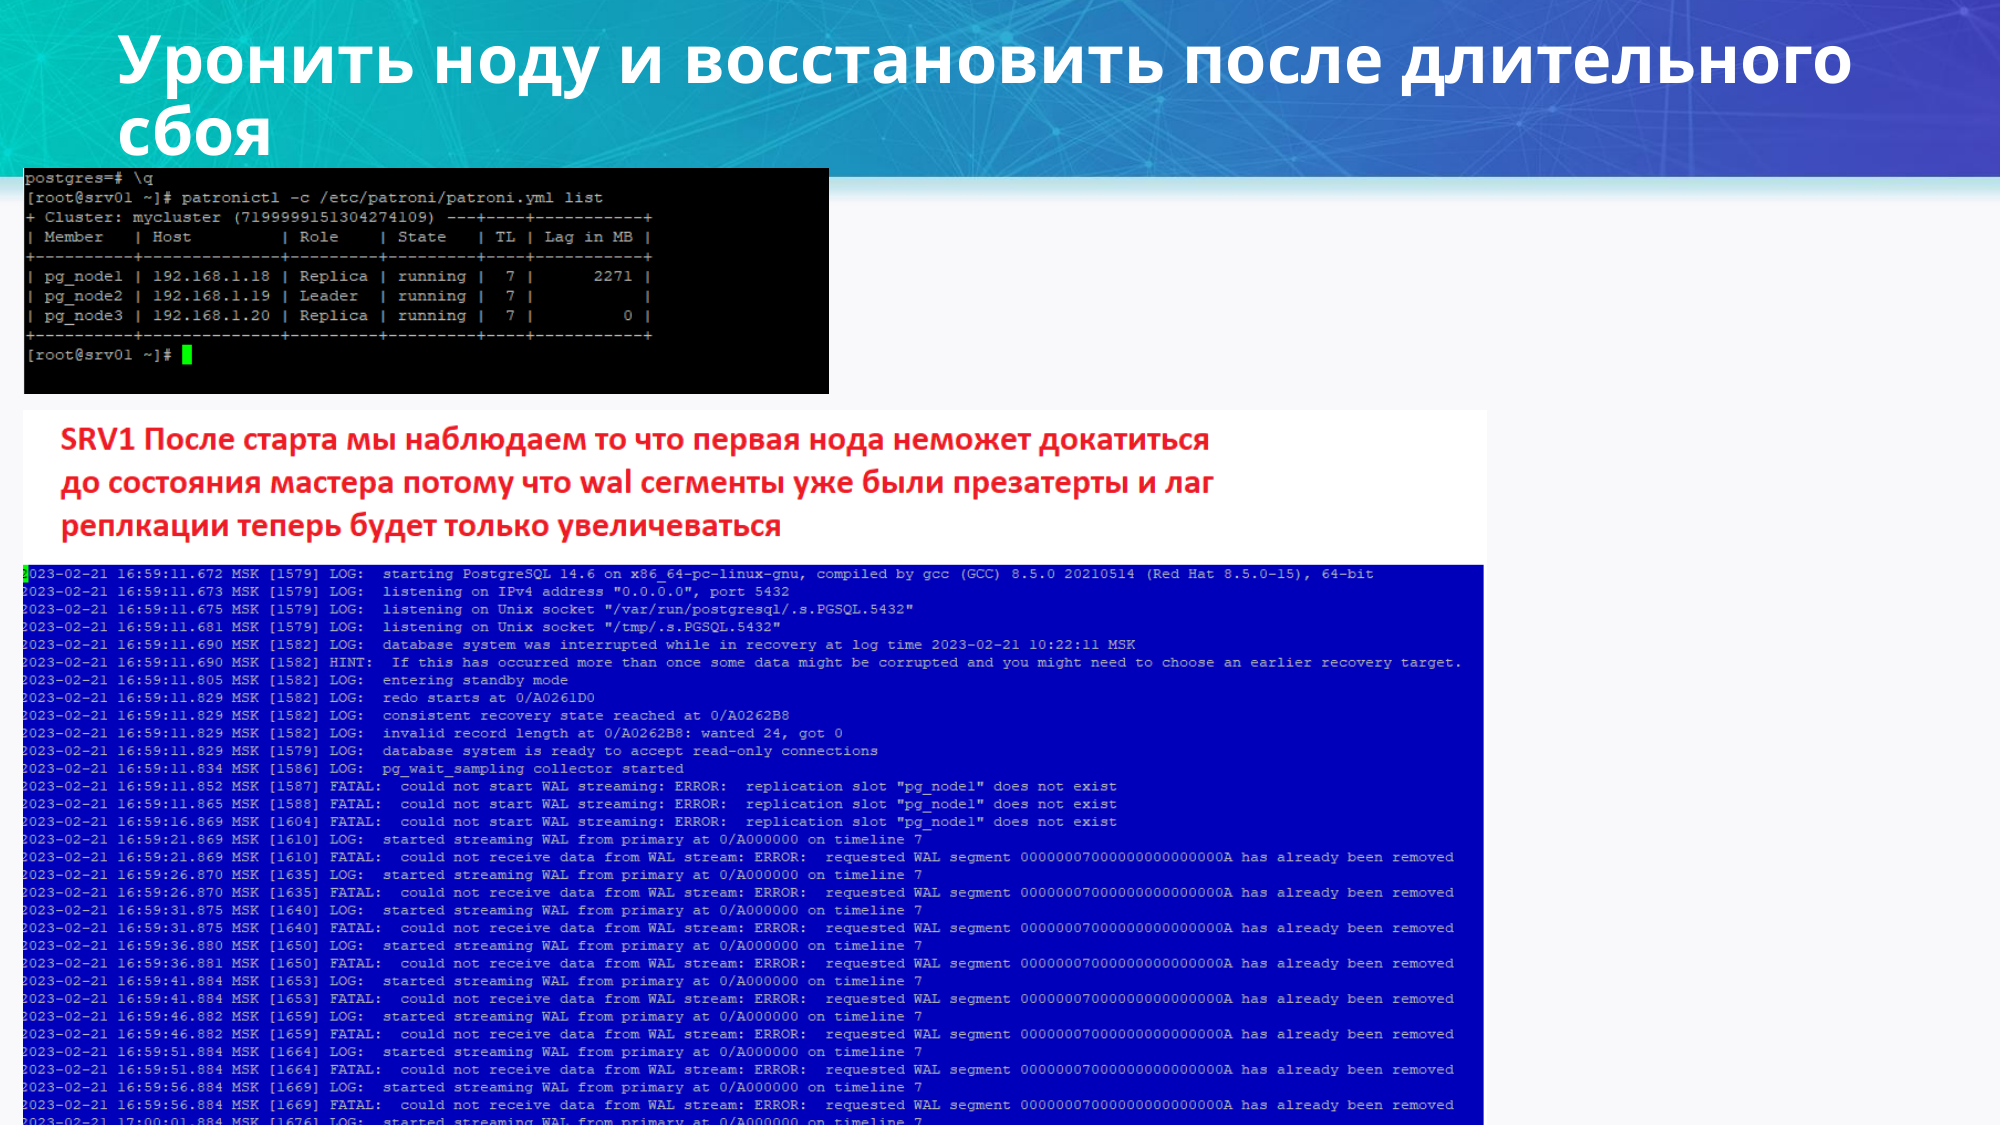

Уронить ноду и восстановить после длительного сбоя